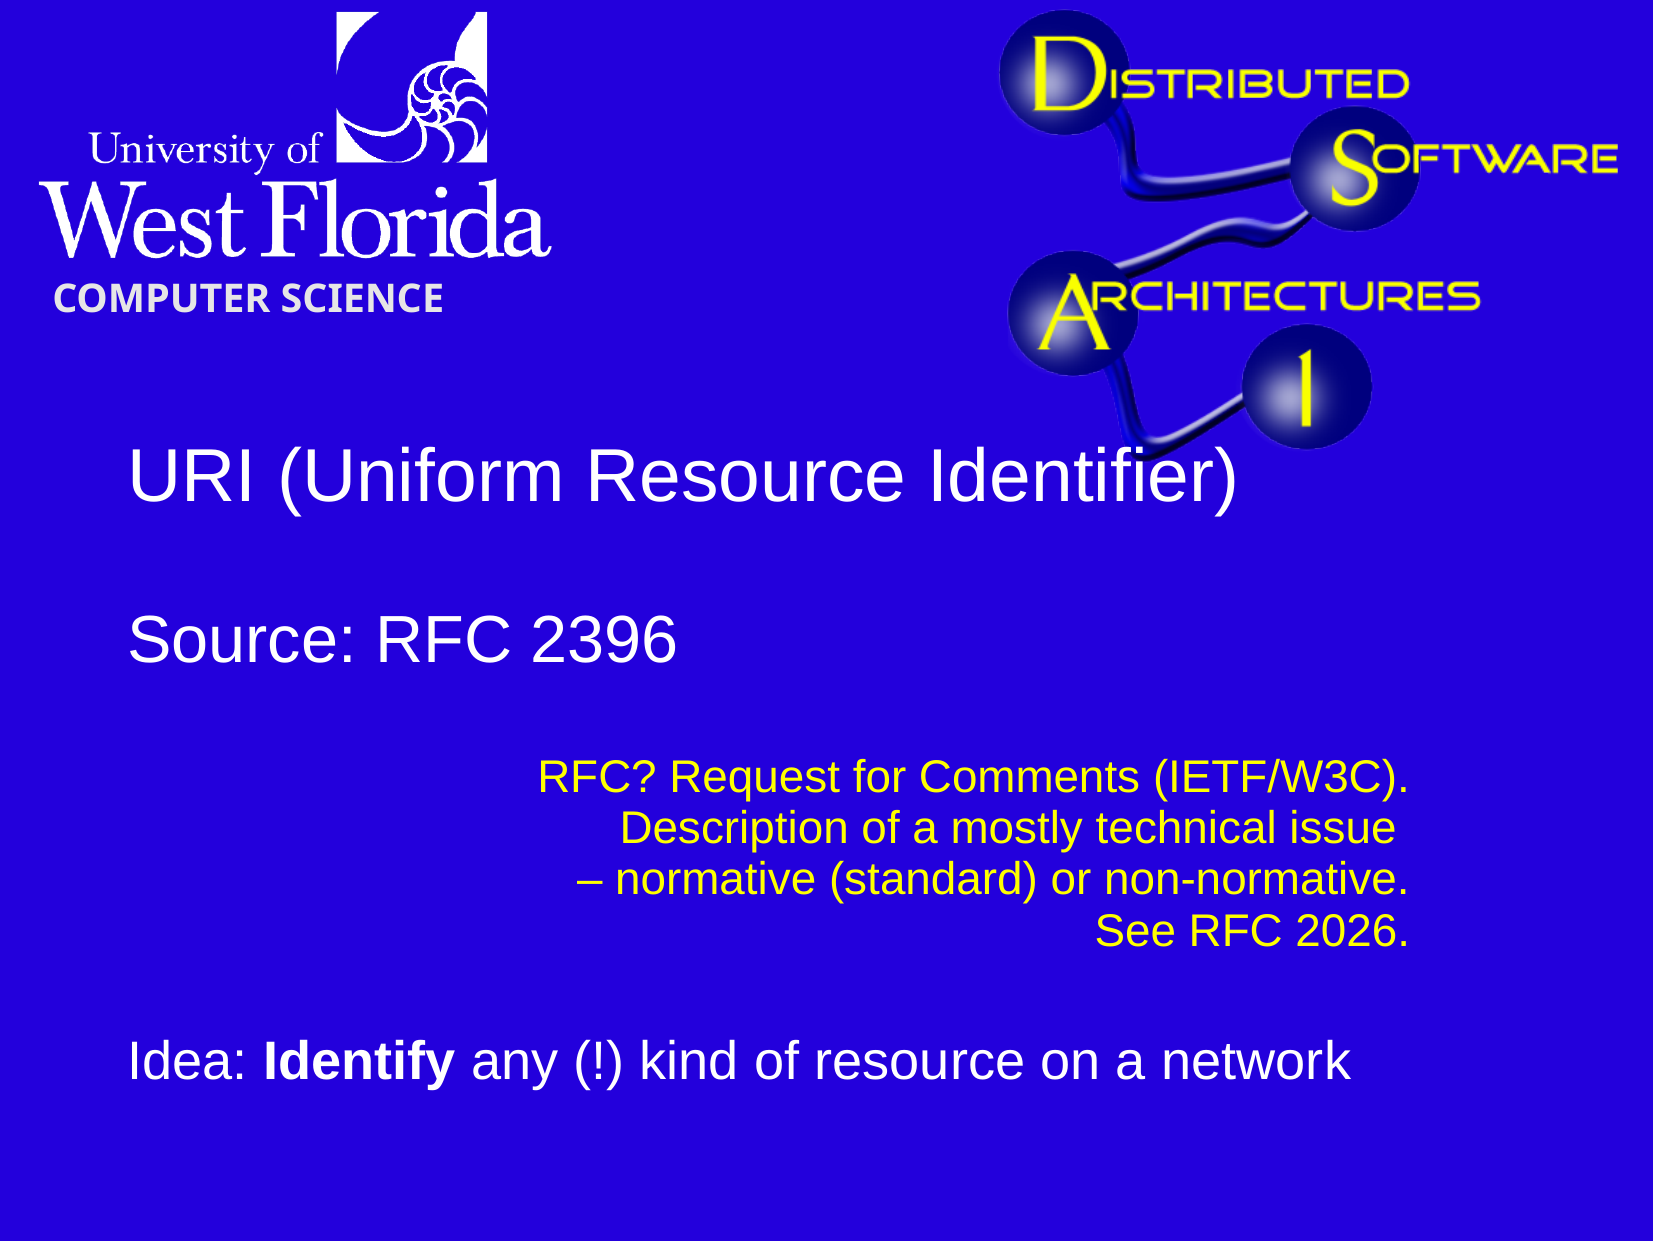

COMPUTER SCIENCE
URI (Uniform Resource Identifier)
Source: RFC 2396
RFC? Request for Comments (IETF/W3C).
Description of a mostly technical issue
– normative (standard) or non-normative.
See RFC 2026.
Idea: Identify any (!) kind of resource on a network